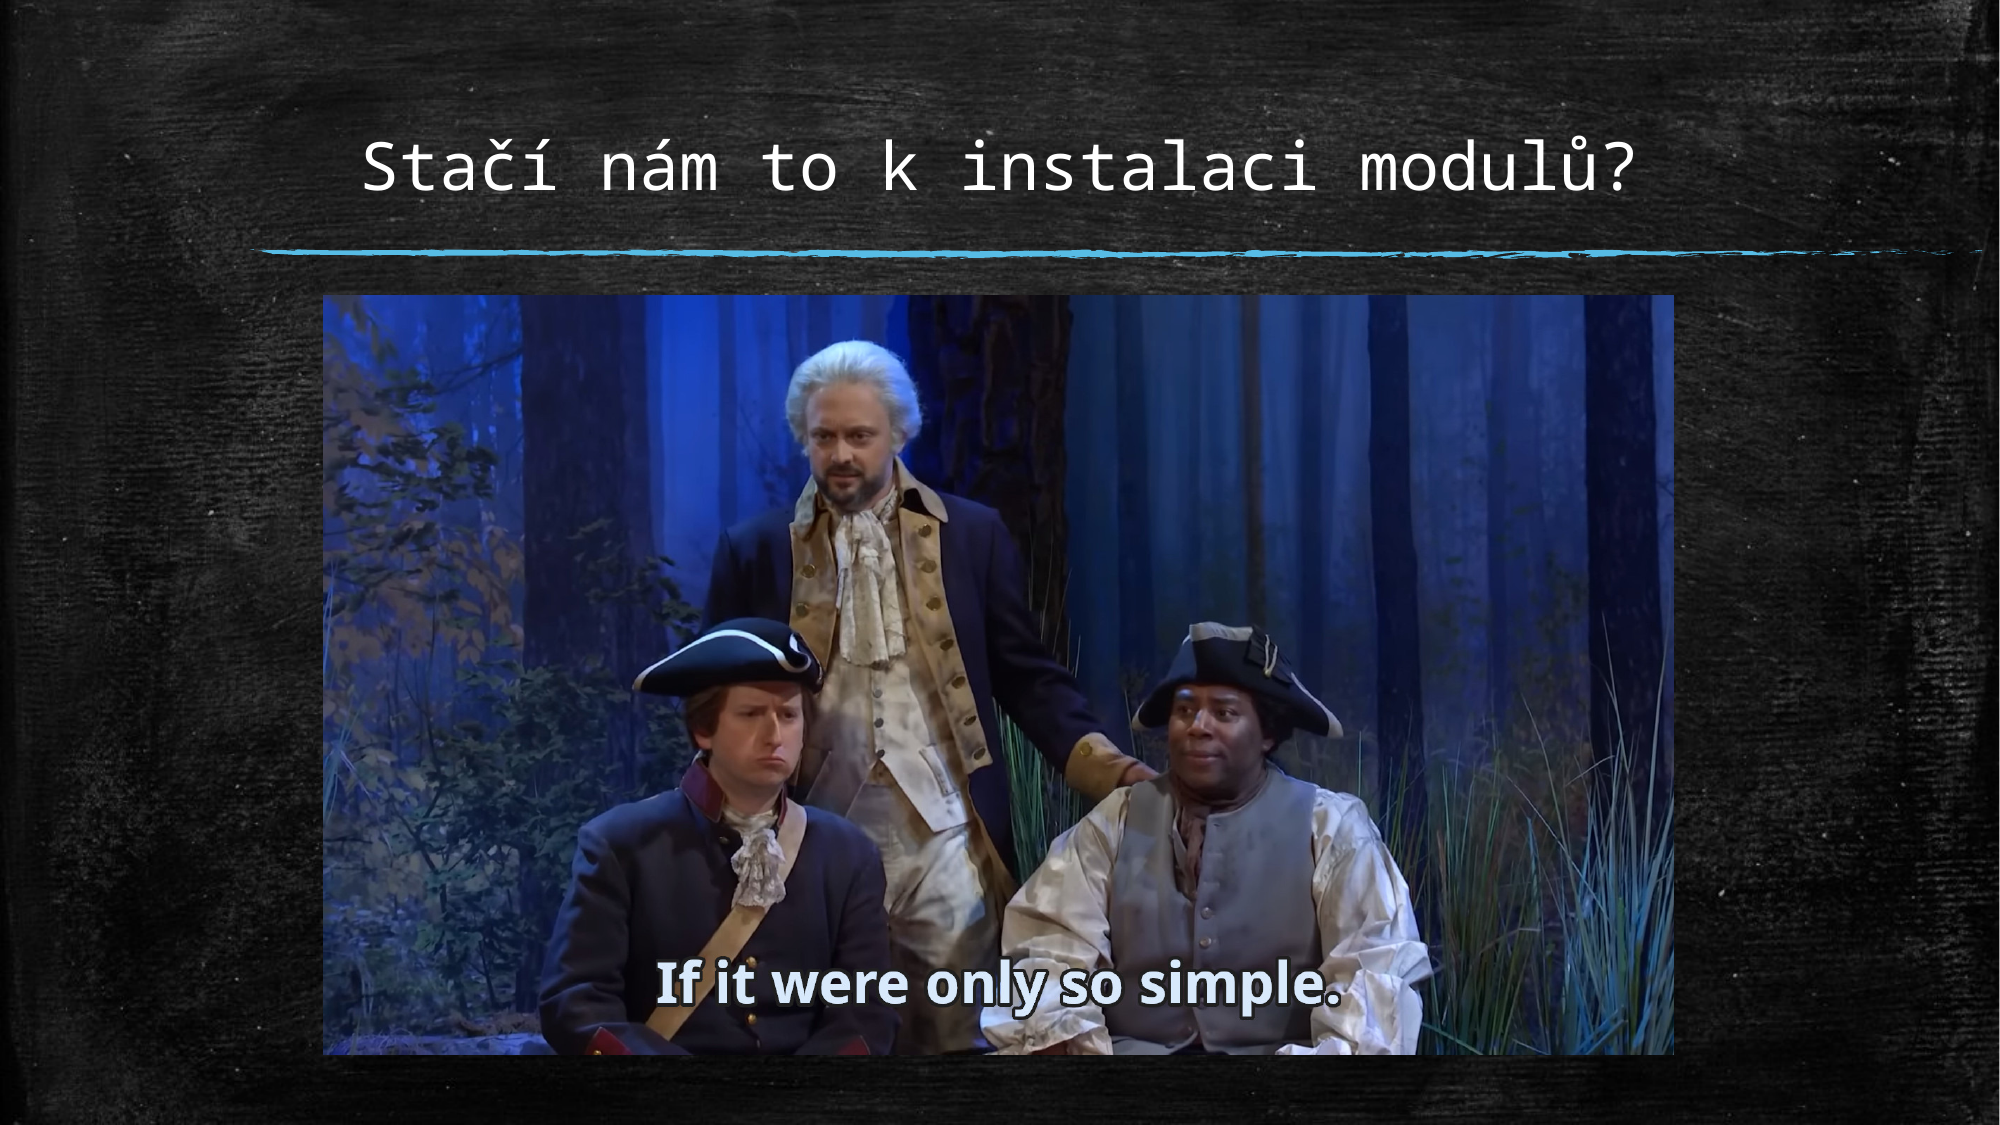

# Stačí nám to k instalaci modulů?